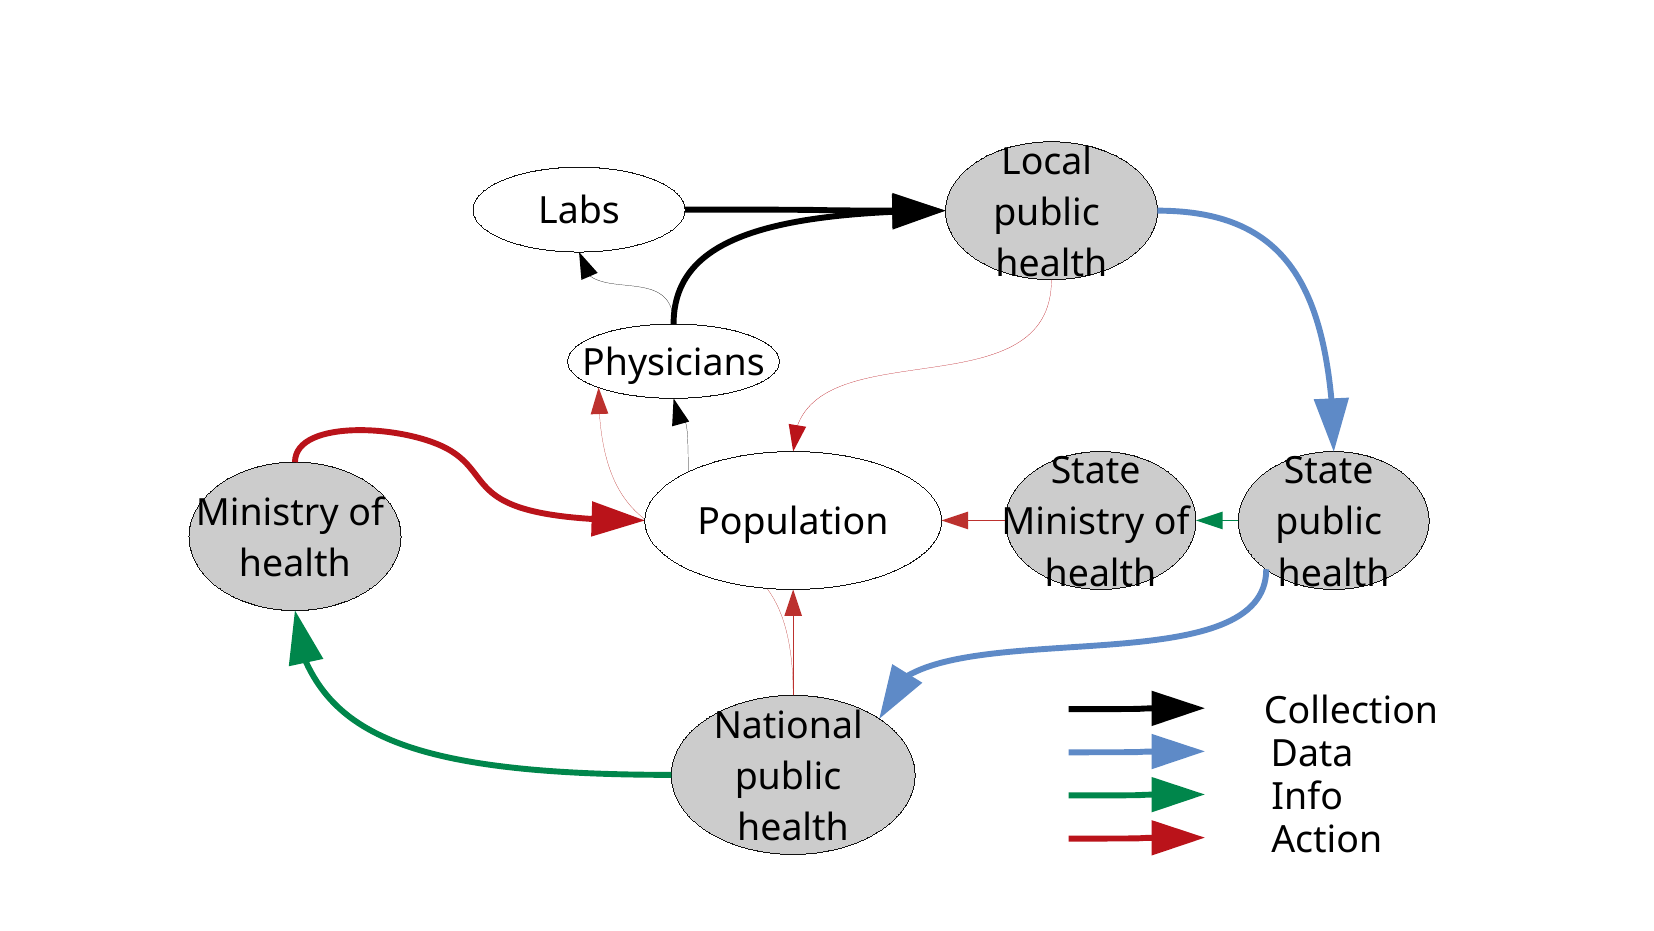

Local
public
health
Labs
Physicians
Population
State
Ministry of
health
State
public
health
Ministry of
health
National
public
health